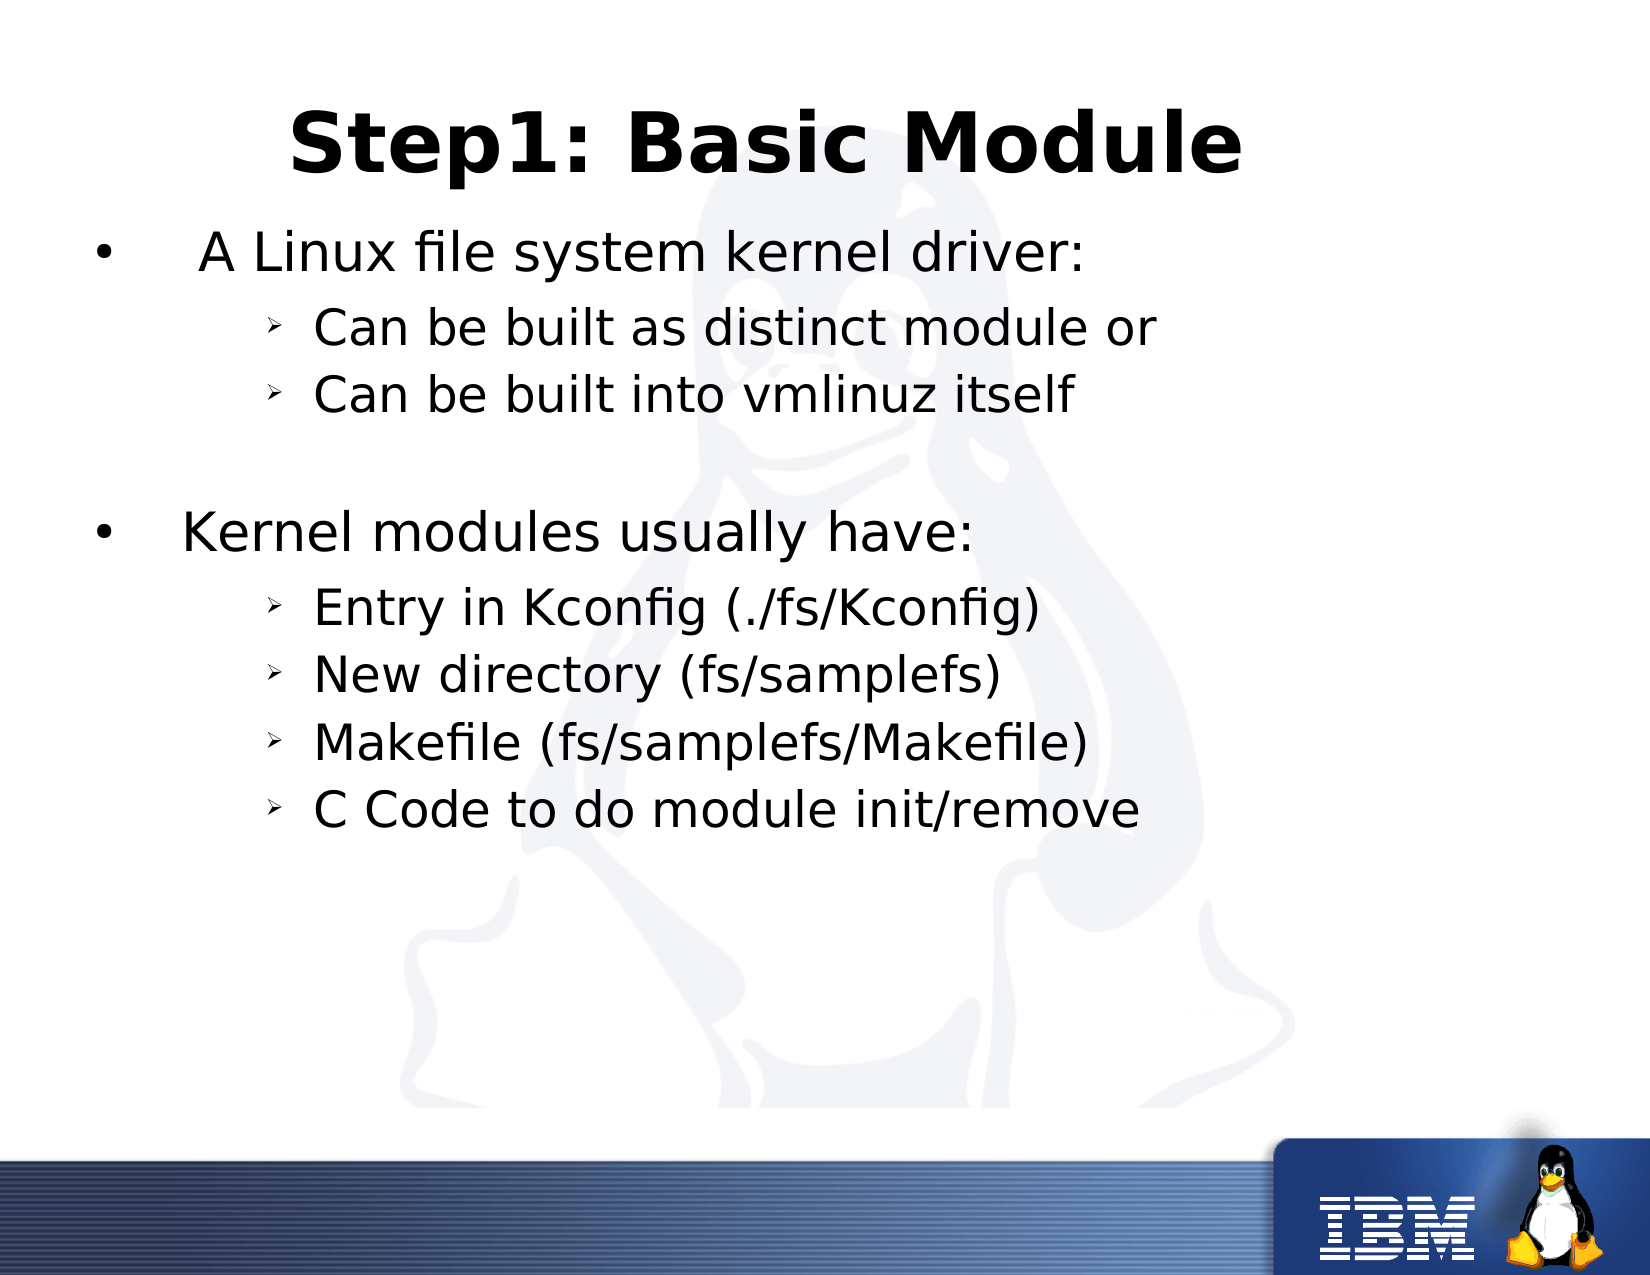

# Step1: Basic Module
 A Linux file system kernel driver:
Can be built as distinct module or
Can be built into vmlinuz itself
 Kernel modules usually have:
Entry in Kconfig (./fs/Kconfig)
New directory (fs/samplefs)
Makefile (fs/samplefs/Makefile)
C Code to do module init/remove